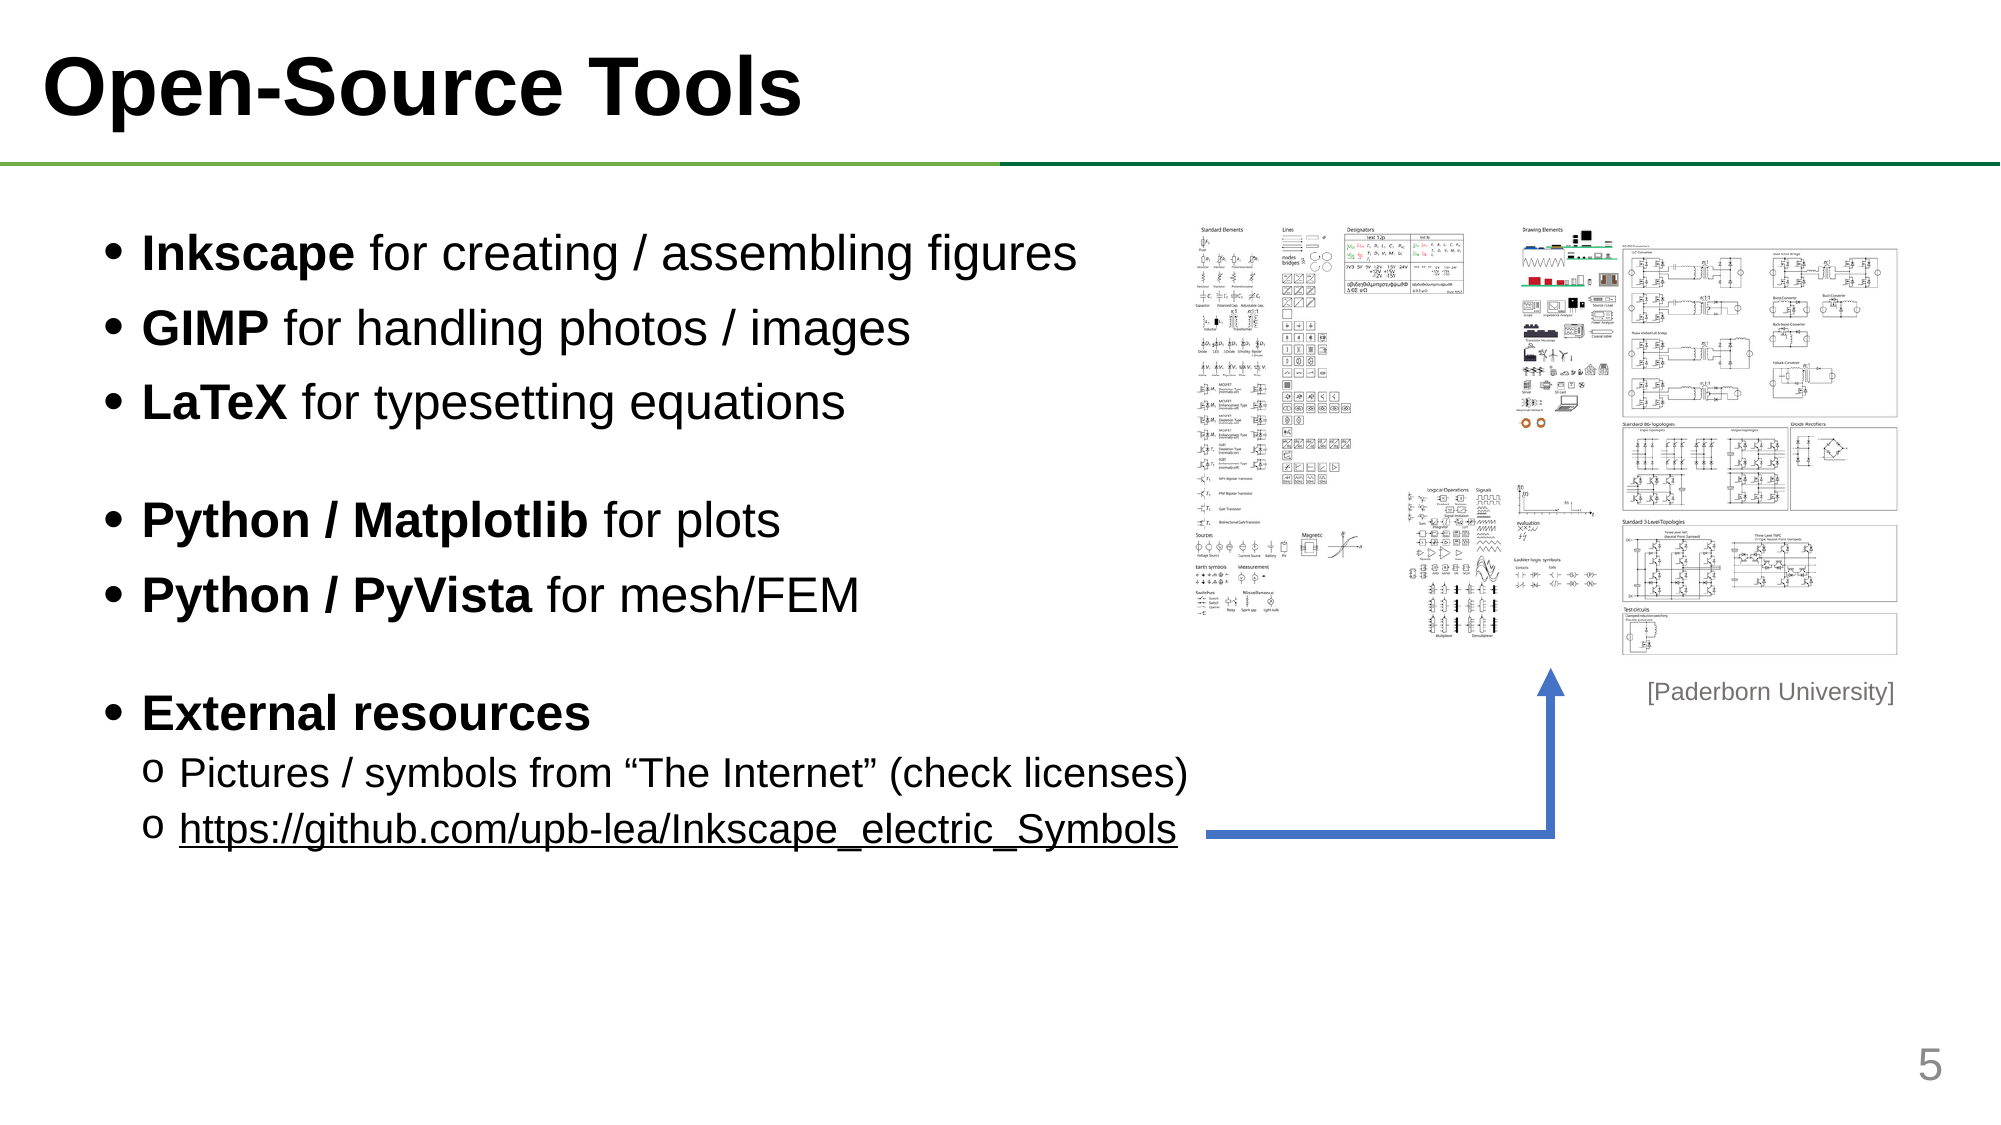

# Open-Source Tools
Inkscape for creating / assembling figures
GIMP for handling photos / images
LaTeX for typesetting equations
Python / Matplotlib for plots
Python / PyVista for mesh/FEM
External resources
Pictures / symbols from “The Internet” (check licenses)
https://github.com/upb-lea/Inkscape_electric_Symbols
[Paderborn University]
5